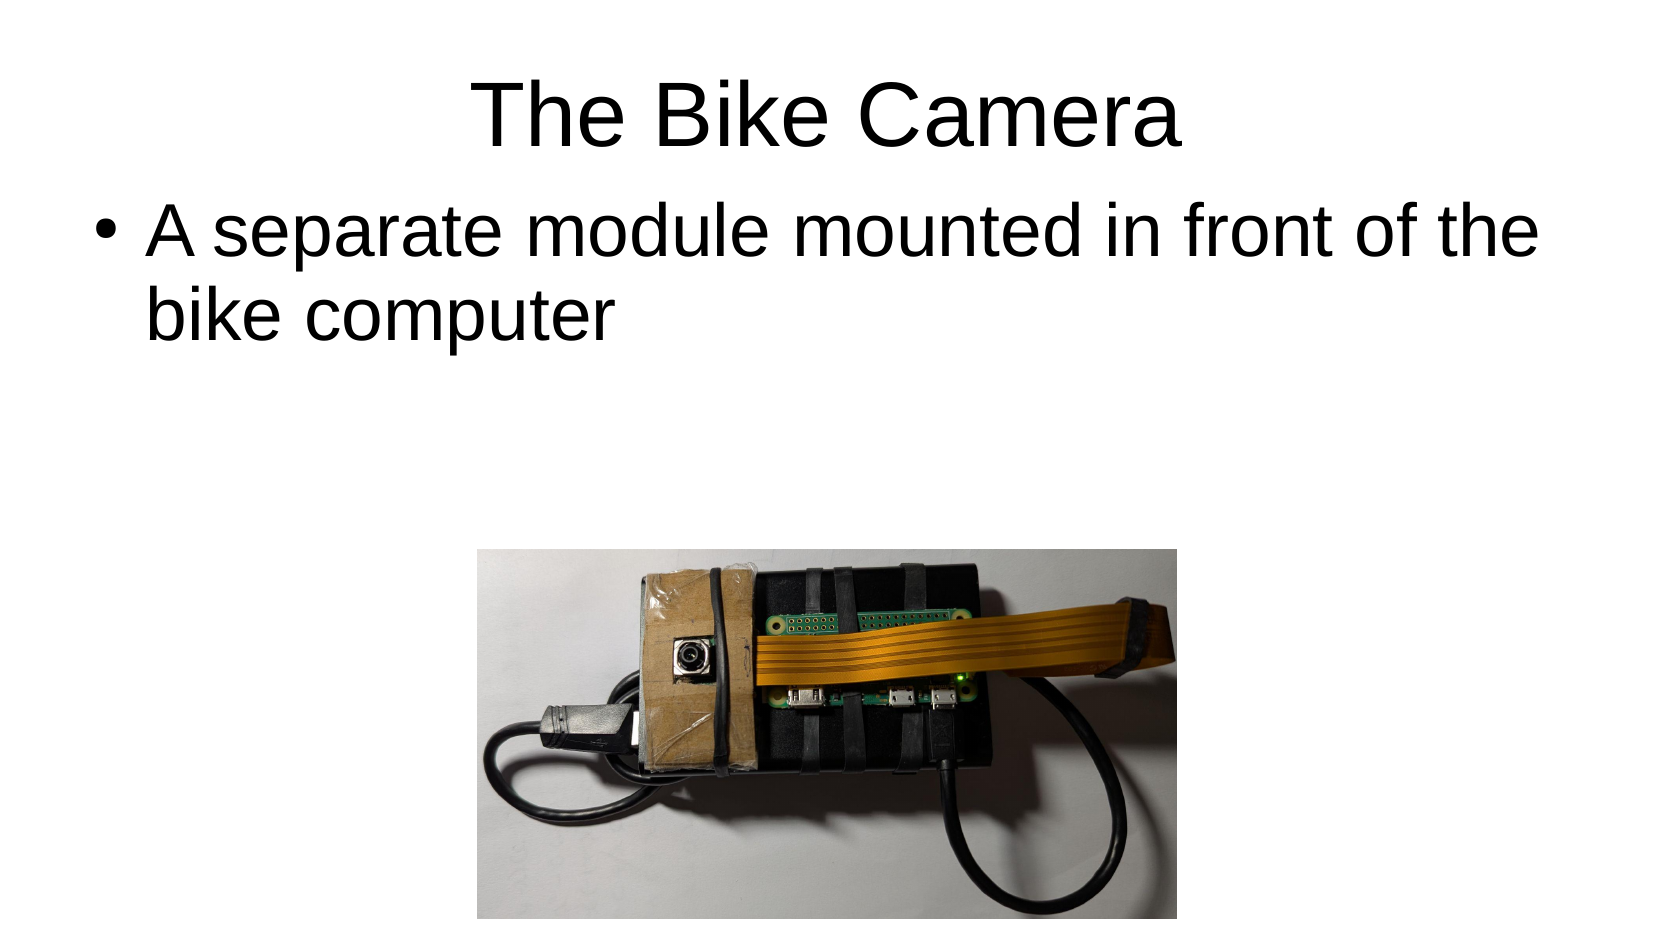

# The Bike Camera
A separate module mounted in front of the bike computer